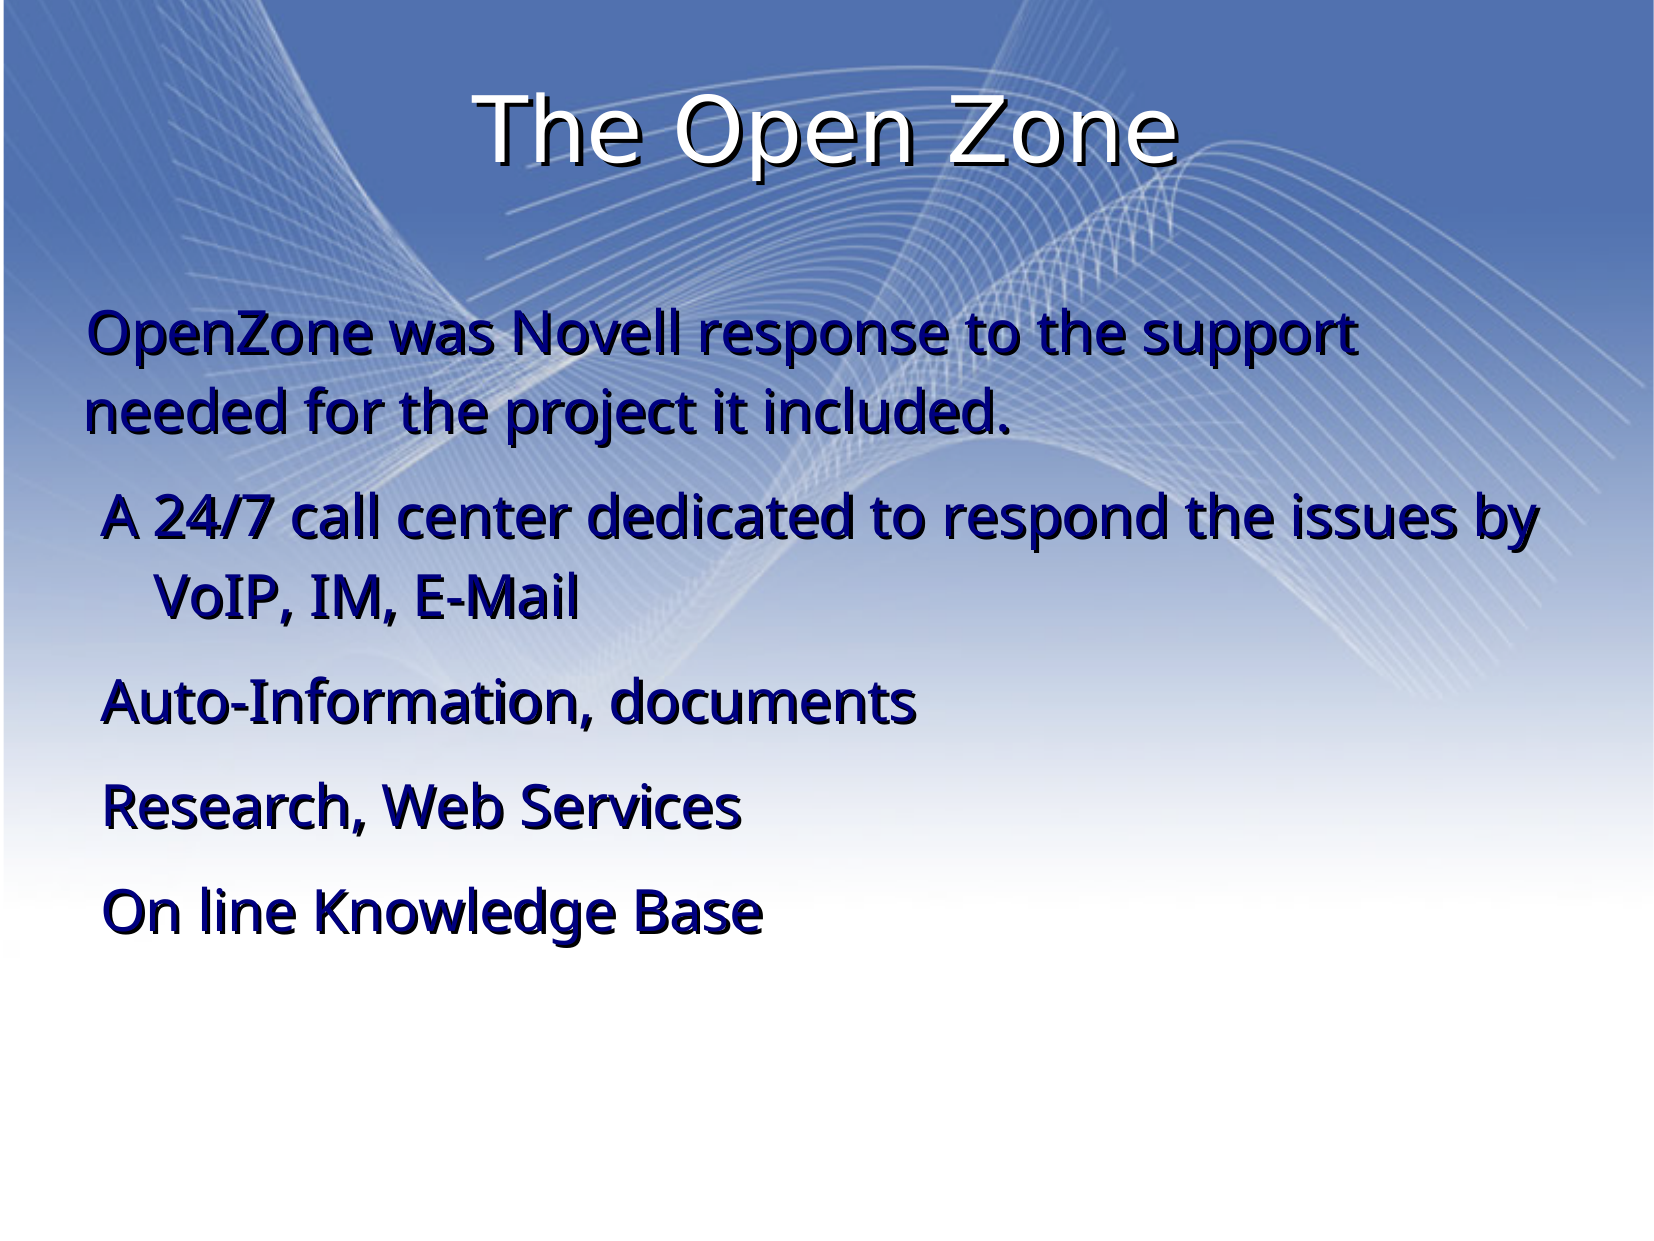

# The Open Zone
OpenZone was Novell response to the support needed for the project it included.
A 24/7 call center dedicated to respond the issues by VoIP, IM, E-Mail
Auto-Information, documents
Research, Web Services
On line Knowledge Base